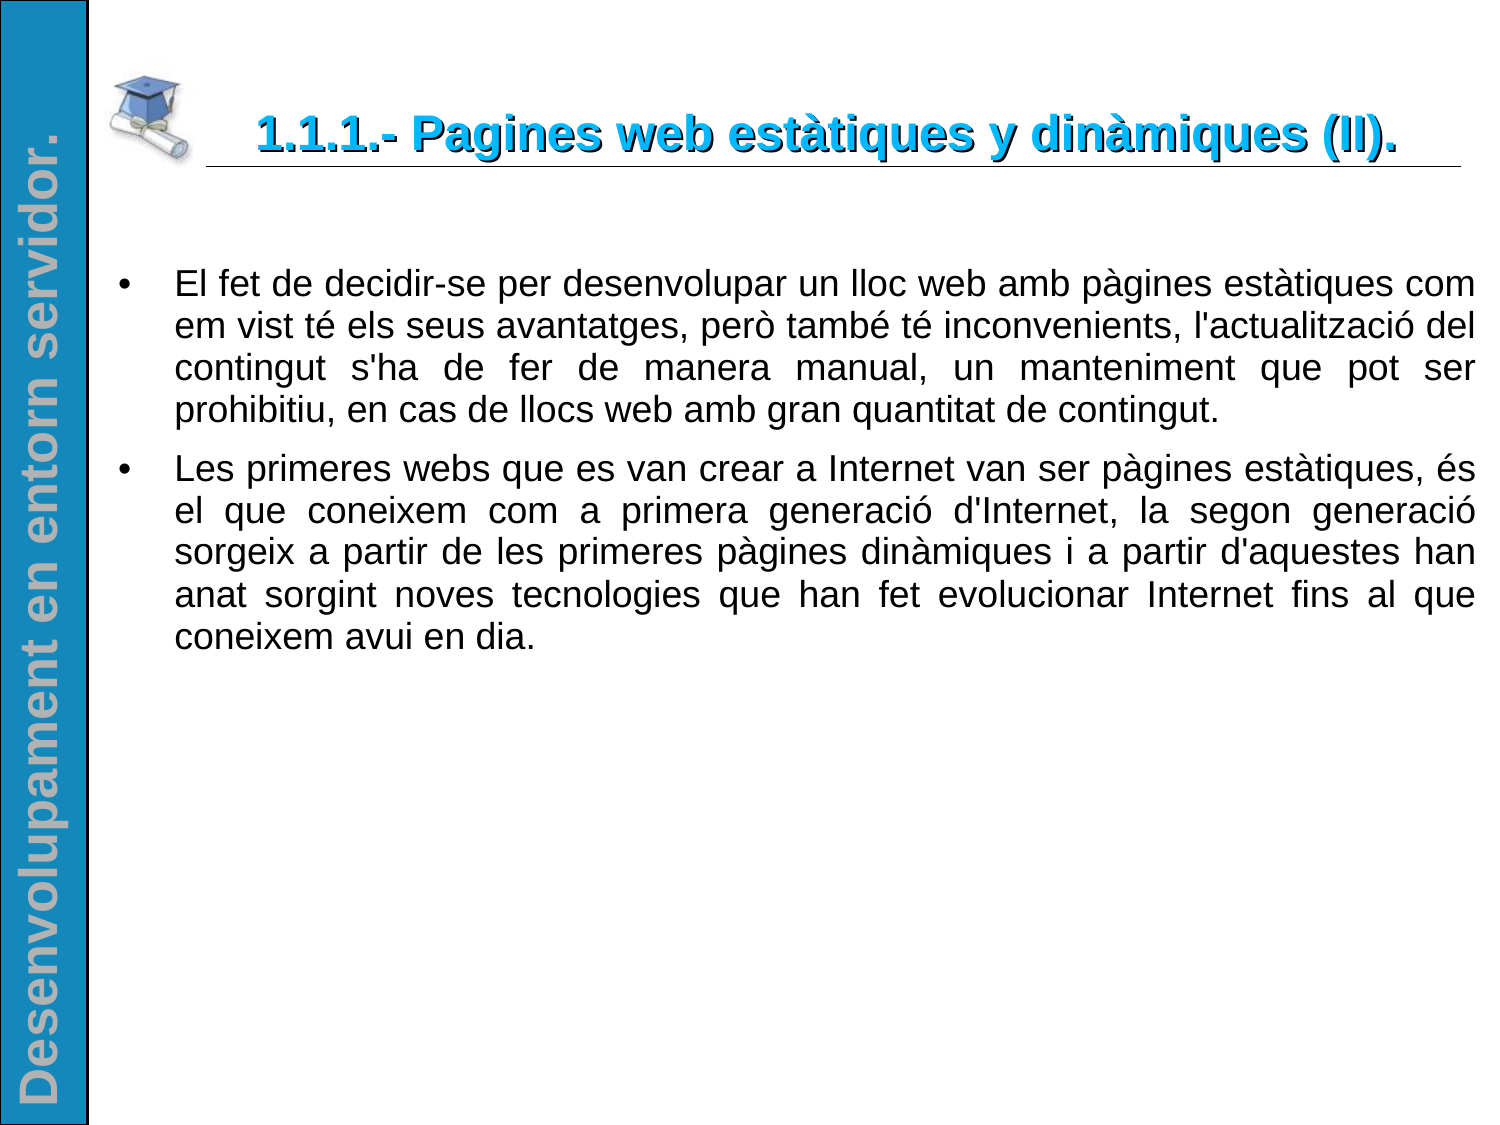

# 1.1.1.- Pagines web estàtiques y dinàmiques (II).
El fet de decidir-se per desenvolupar un lloc web amb pàgines estàtiques com em vist té els seus avantatges, però també té inconvenients, l'actualització del contingut s'ha de fer de manera manual, un manteniment que pot ser prohibitiu, en cas de llocs web amb gran quantitat de contingut.
Les primeres webs que es van crear a Internet van ser pàgines estàtiques, és el que coneixem com a primera generació d'Internet, la segon generació sorgeix a partir de les primeres pàgines dinàmiques i a partir d'aquestes han anat sorgint noves tecnologies que han fet evolucionar Internet fins al que coneixem avui en dia.